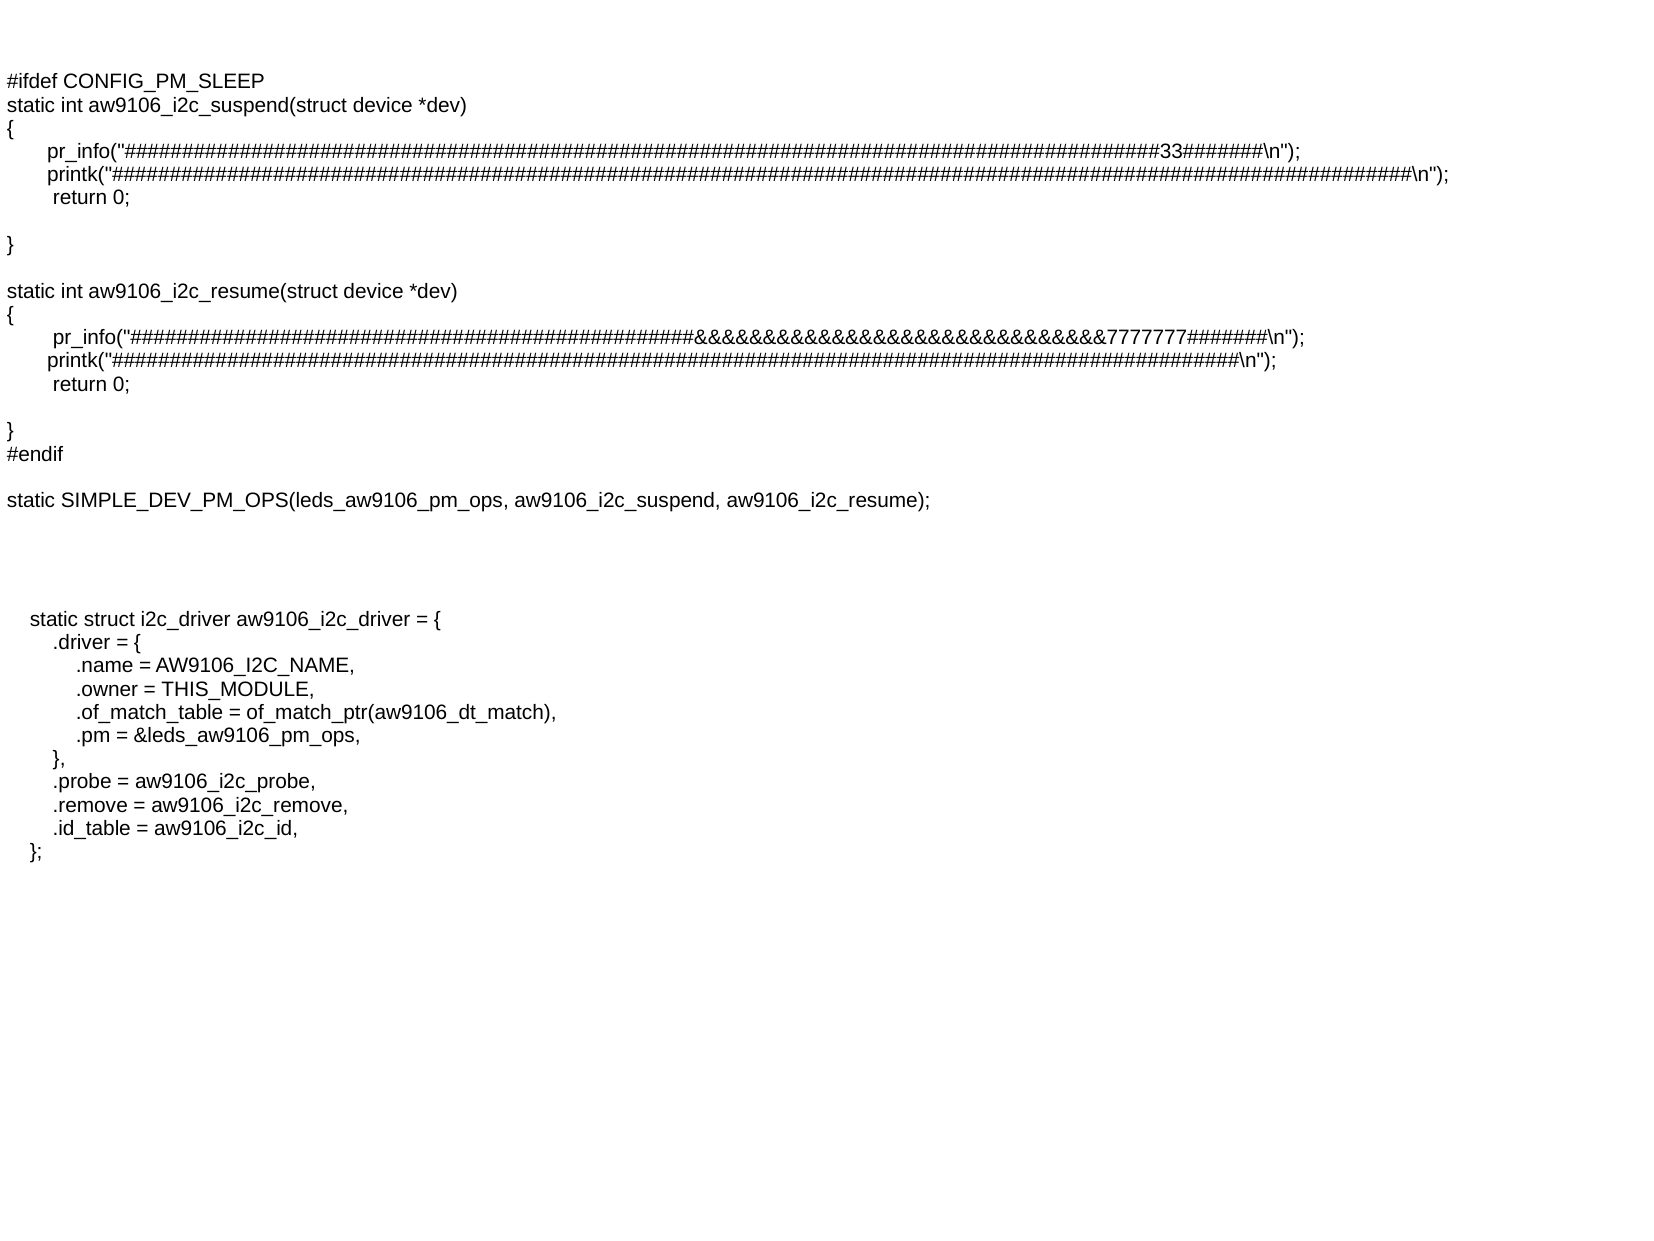

#ifdef CONFIG_PM_SLEEP
static int aw9106_i2c_suspend(struct device *dev)
{
 pr_info("##########################################################################################33#######\n");
 printk("#################################################################################################################\n");
 return 0;
}
static int aw9106_i2c_resume(struct device *dev)
{
 pr_info("#################################################&&&&&&&&&&&&&&&&&&&&&&&&&&&&&&7777777#######\n");
 printk("##################################################################################################\n");
 return 0;
}
#endif
static SIMPLE_DEV_PM_OPS(leds_aw9106_pm_ops, aw9106_i2c_suspend, aw9106_i2c_resume);
static struct i2c_driver aw9106_i2c_driver = {
 .driver = {
 .name = AW9106_I2C_NAME,
 .owner = THIS_MODULE,
 .of_match_table = of_match_ptr(aw9106_dt_match),
 .pm = &leds_aw9106_pm_ops,
 },
 .probe = aw9106_i2c_probe,
 .remove = aw9106_i2c_remove,
 .id_table = aw9106_i2c_id,
};